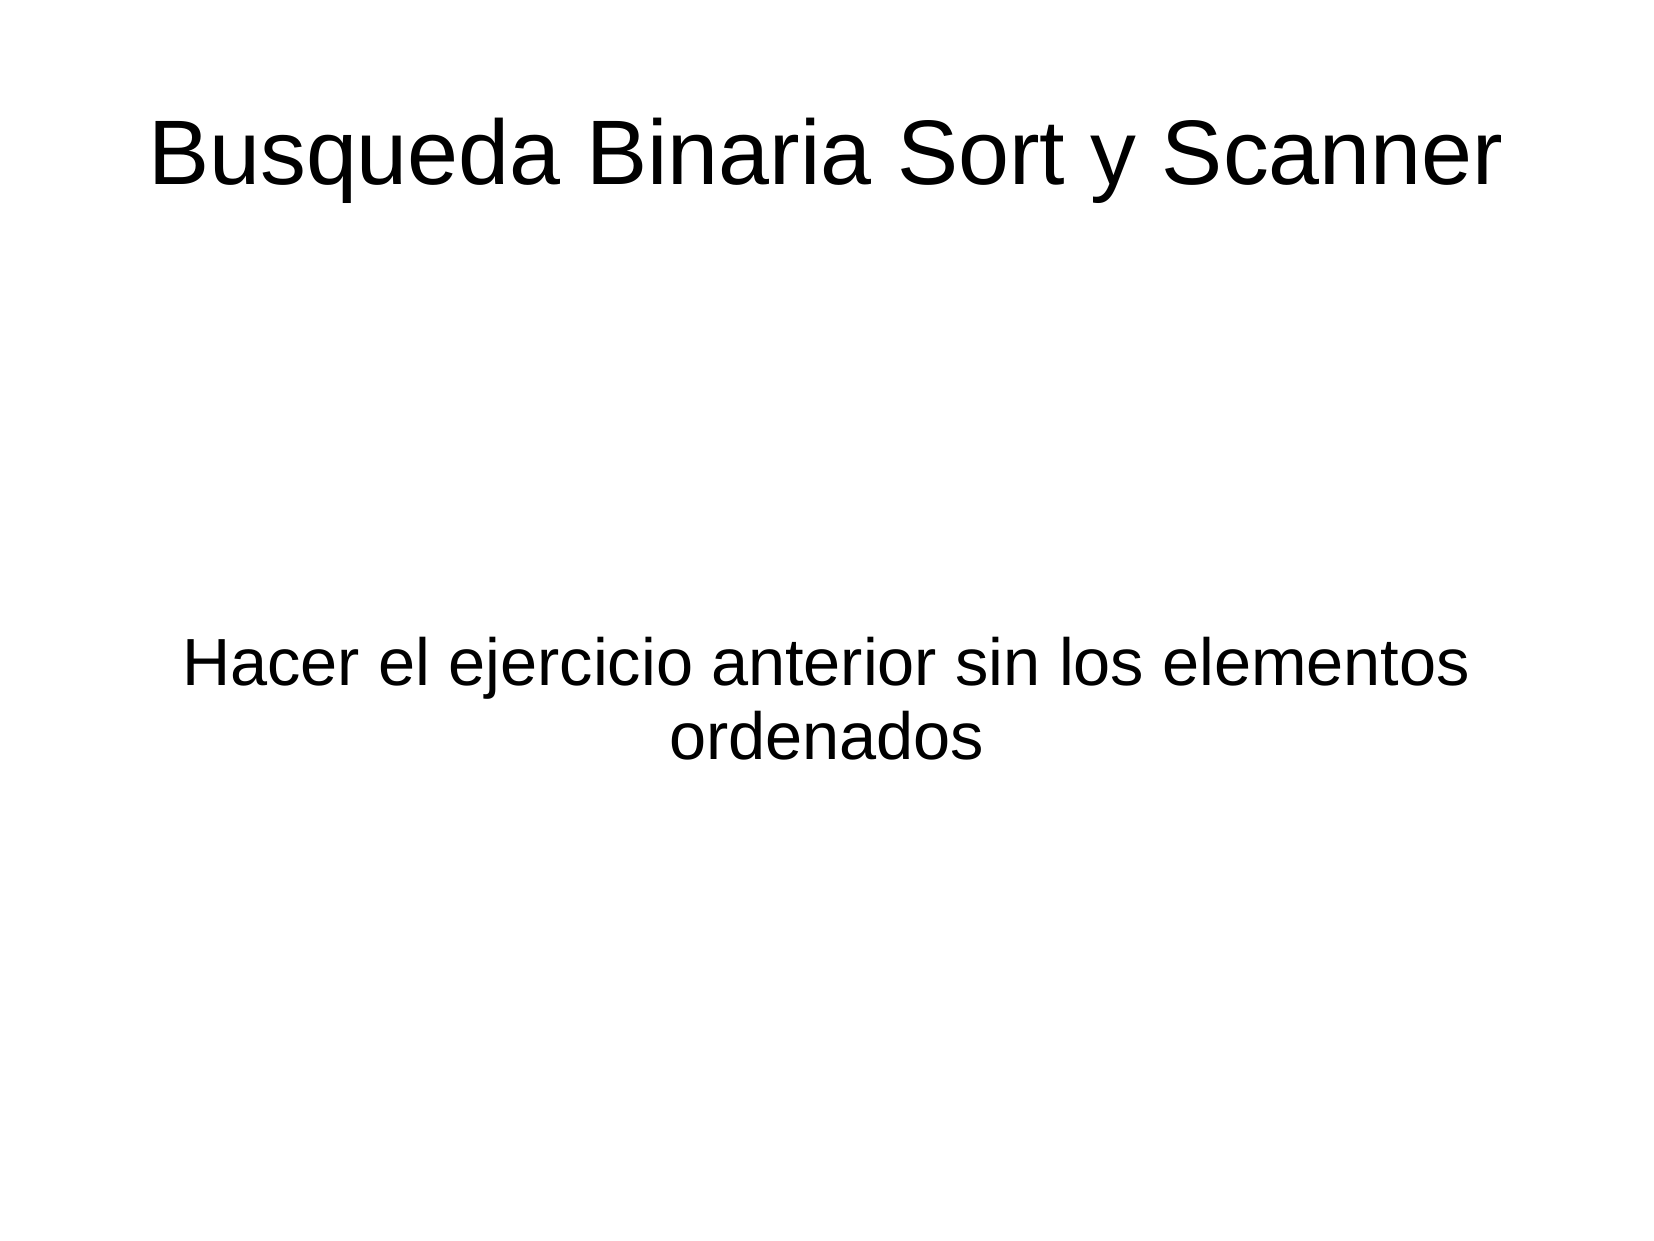

# Busqueda Binaria Sort y Scanner
Hacer el ejercicio anterior sin los elementos ordenados